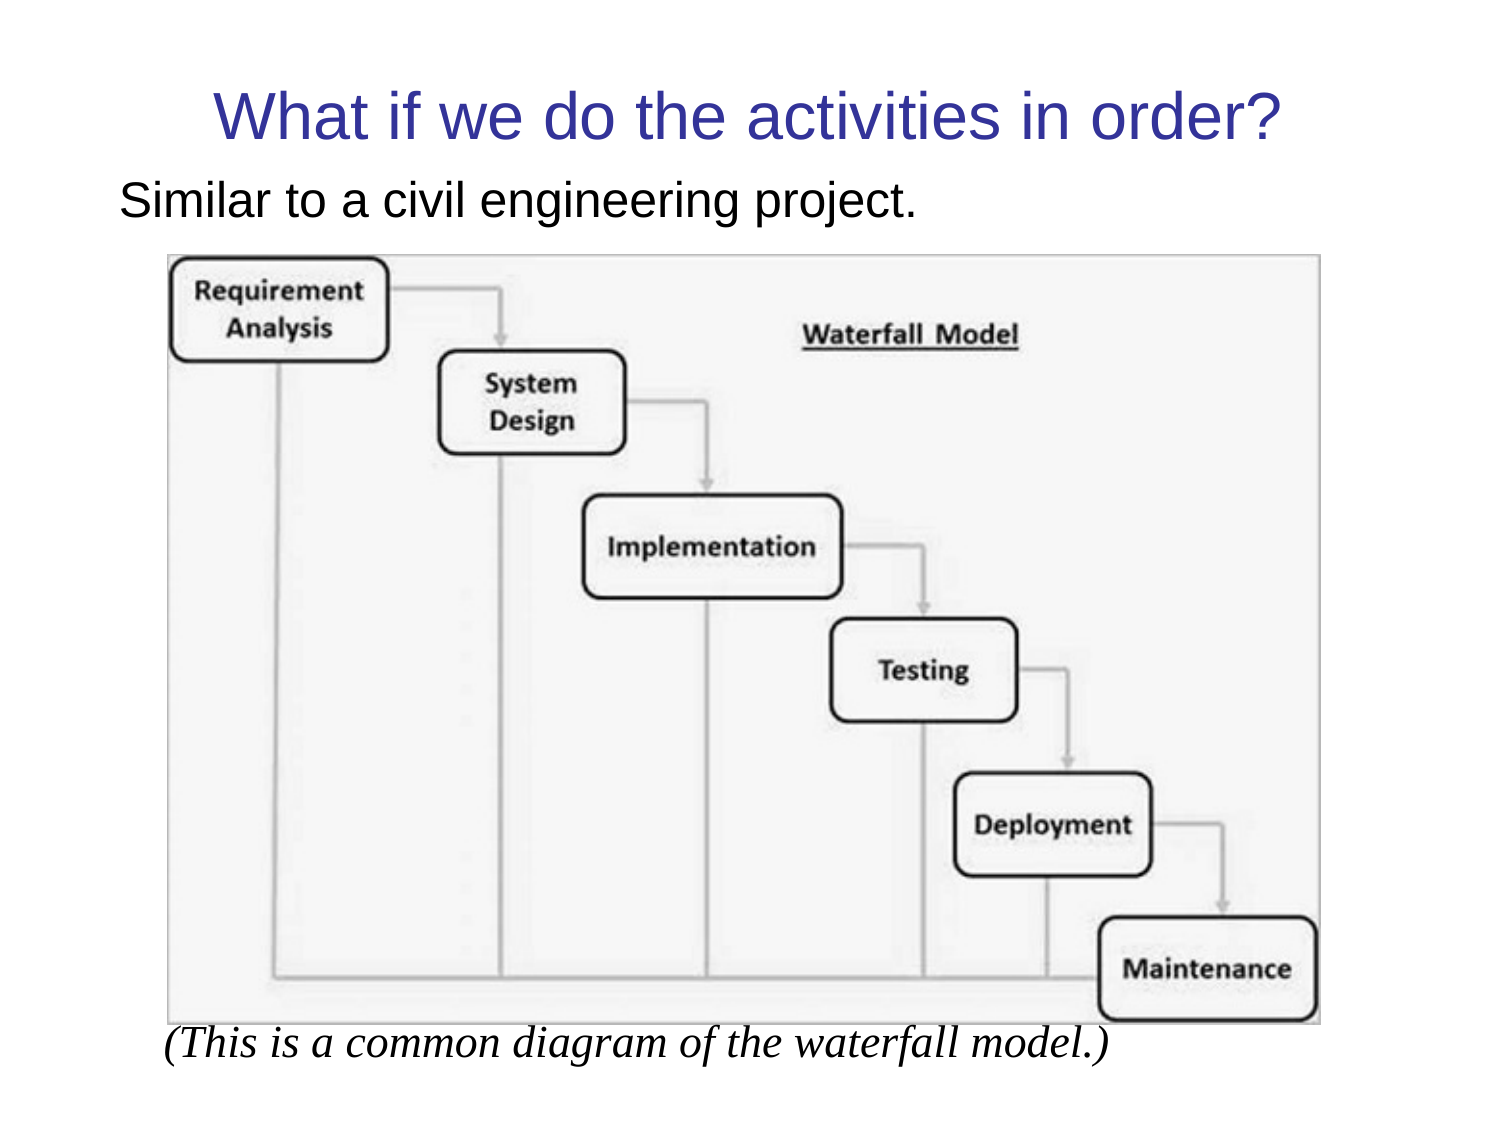

# What if we do the activities in order?
Similar to a civil engineering project.
(This is a common diagram of the waterfall model.)